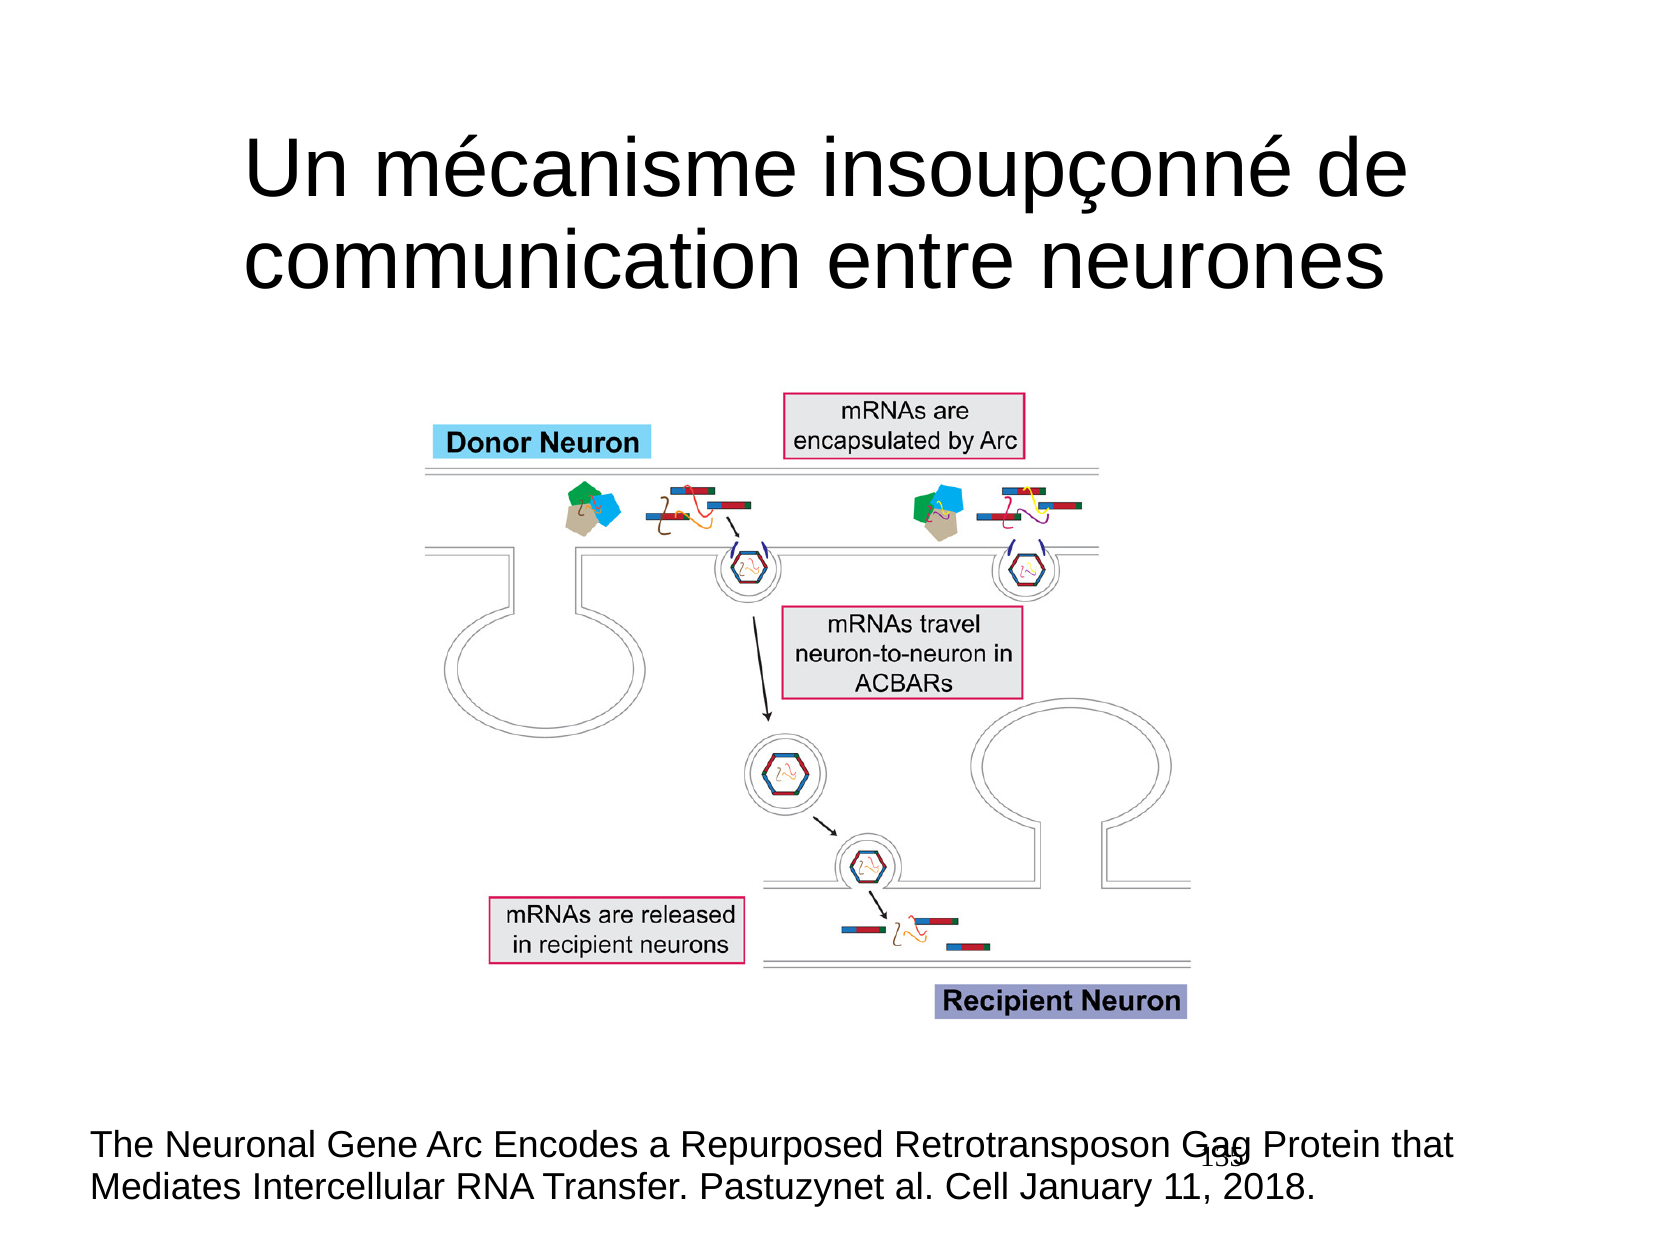

# Un mécanisme insoupçonné de communication entre neurones
The Neuronal Gene Arc Encodes a Repurposed Retrotransposon Gag Protein that Mediates Intercellular RNA Transfer. Pastuzynet al. Cell January 11, 2018.
135